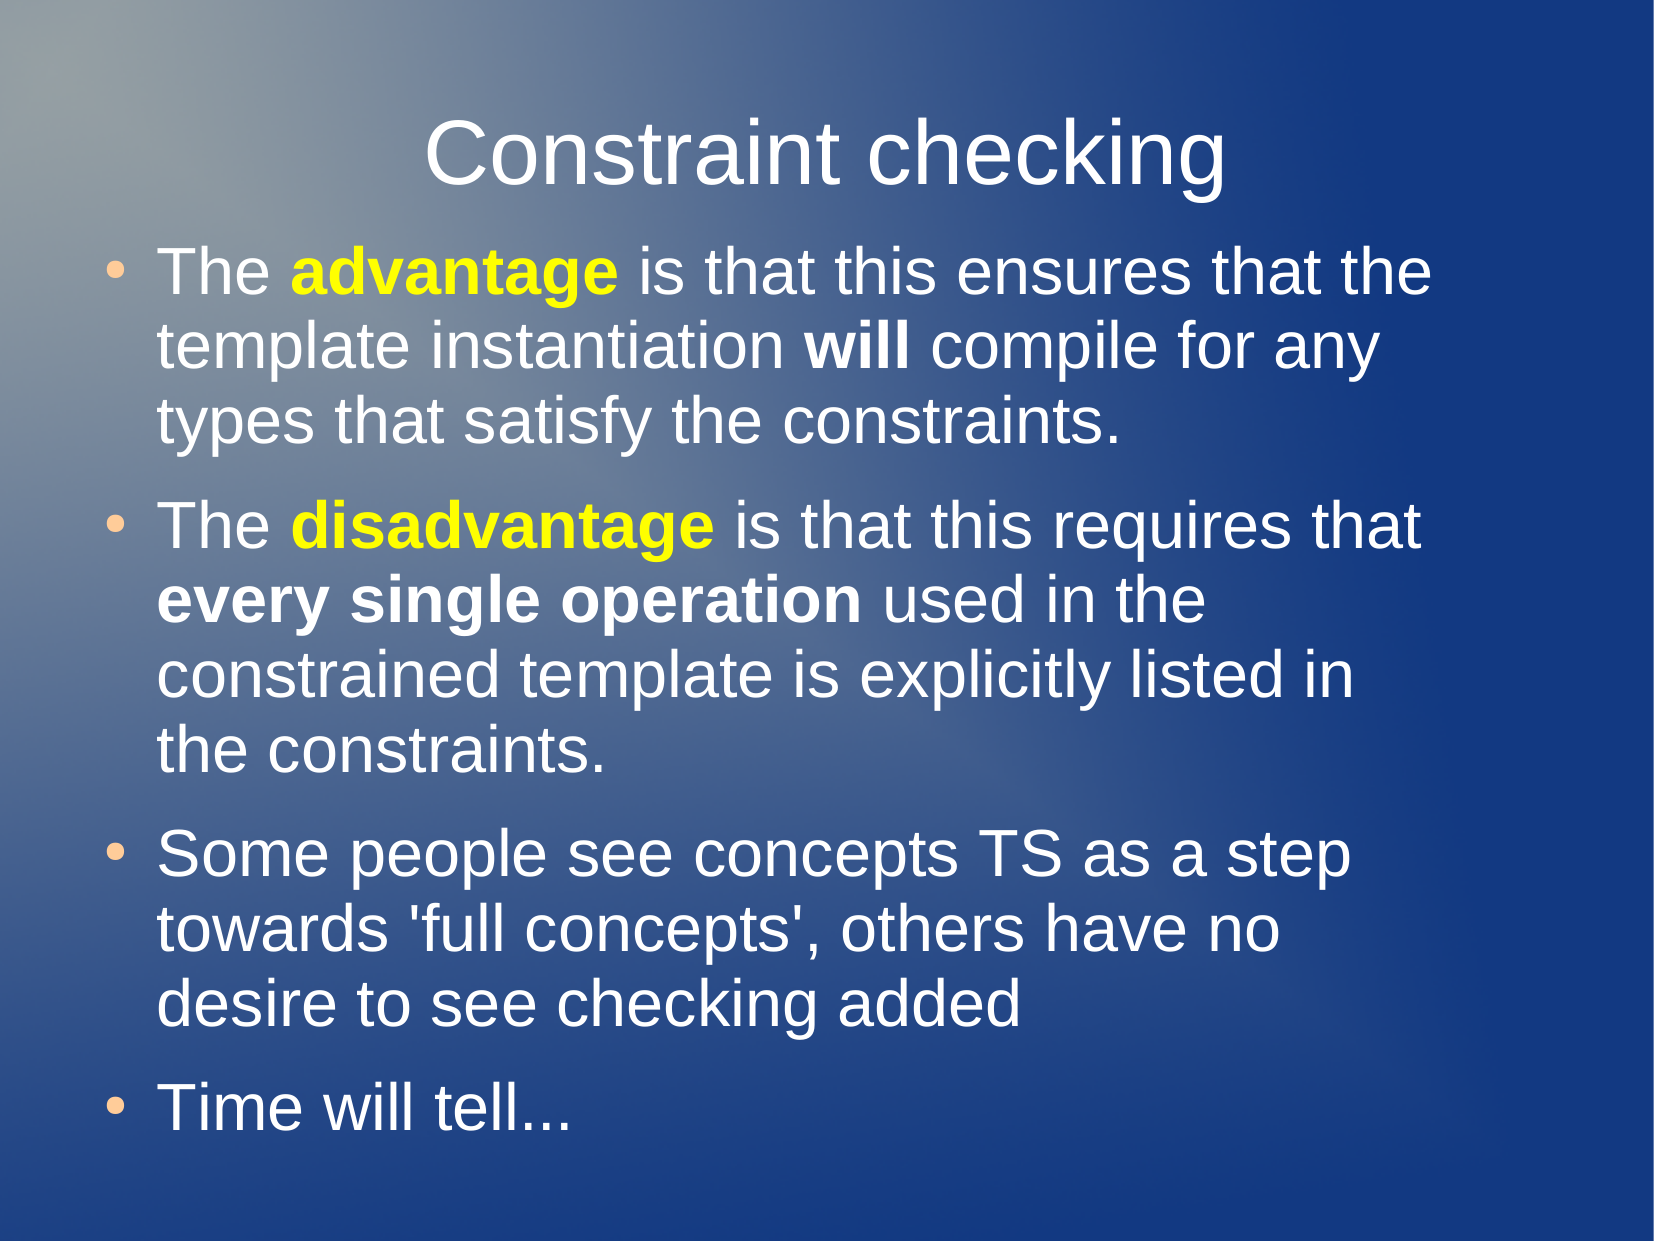

# Constraint checking
The advantage is that this ensures that the template instantiation will compile for any types that satisfy the constraints.
The disadvantage is that this requires that every single operation used in the constrained template is explicitly listed in the constraints.
Some people see concepts TS as a step towards 'full concepts', others have no desire to see checking added
Time will tell...